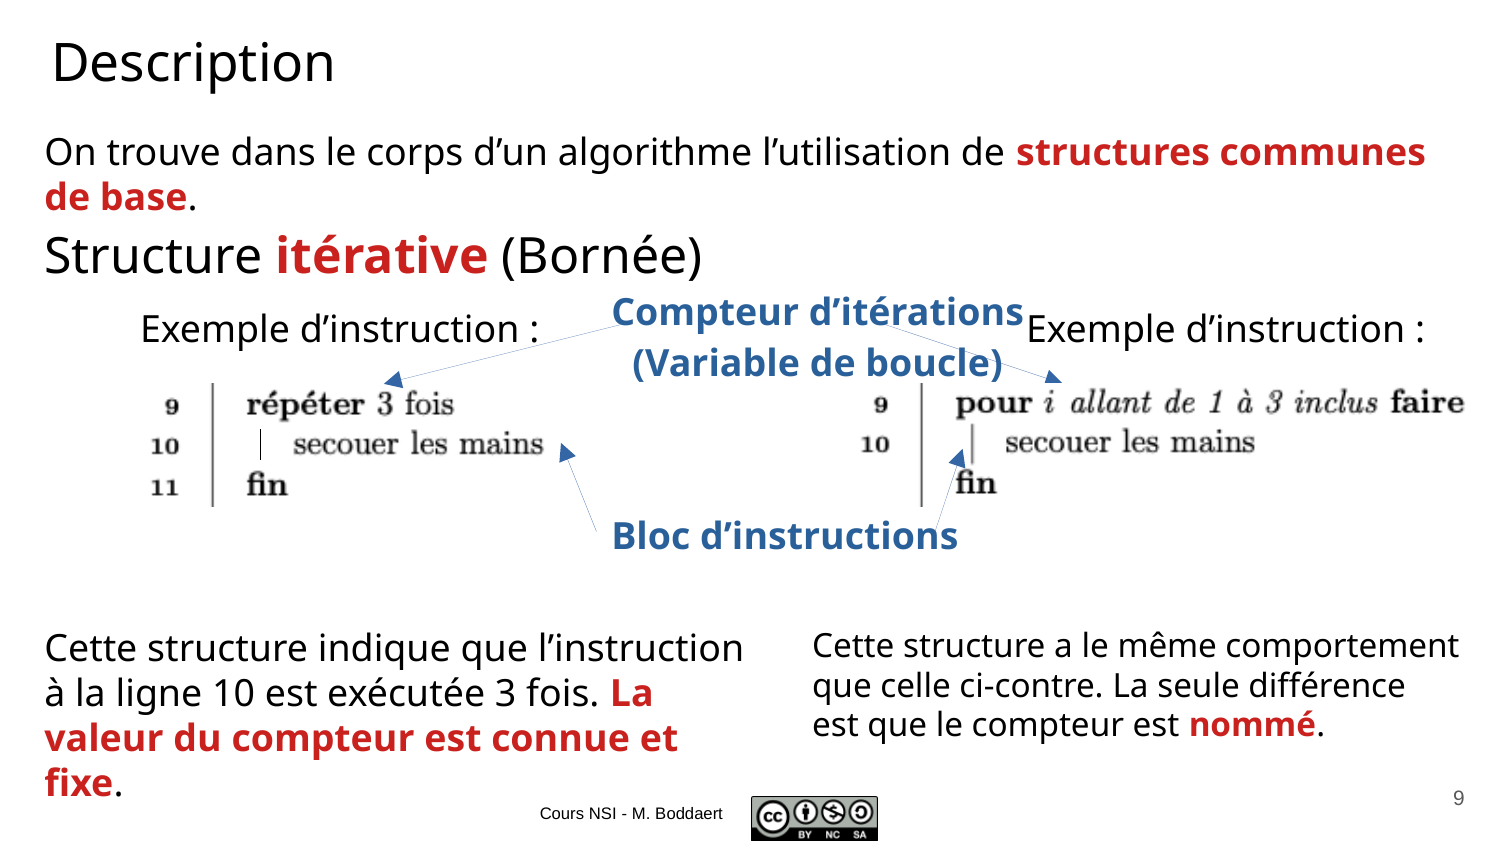

# Description
On trouve dans le corps d’un algorithme l’utilisation de structures communes de base.
Structure itérative (Bornée)
Compteur d’itérations
(Variable de boucle)
Exemple d’instruction :
Exemple d’instruction :
Bloc d’instructions
Cette structure indique que l’instruction à la ligne 10 est exécutée 3 fois. La valeur du compteur est connue et fixe.
Cette structure a le même comportement que celle ci-contre. La seule différence est que le compteur est nommé.